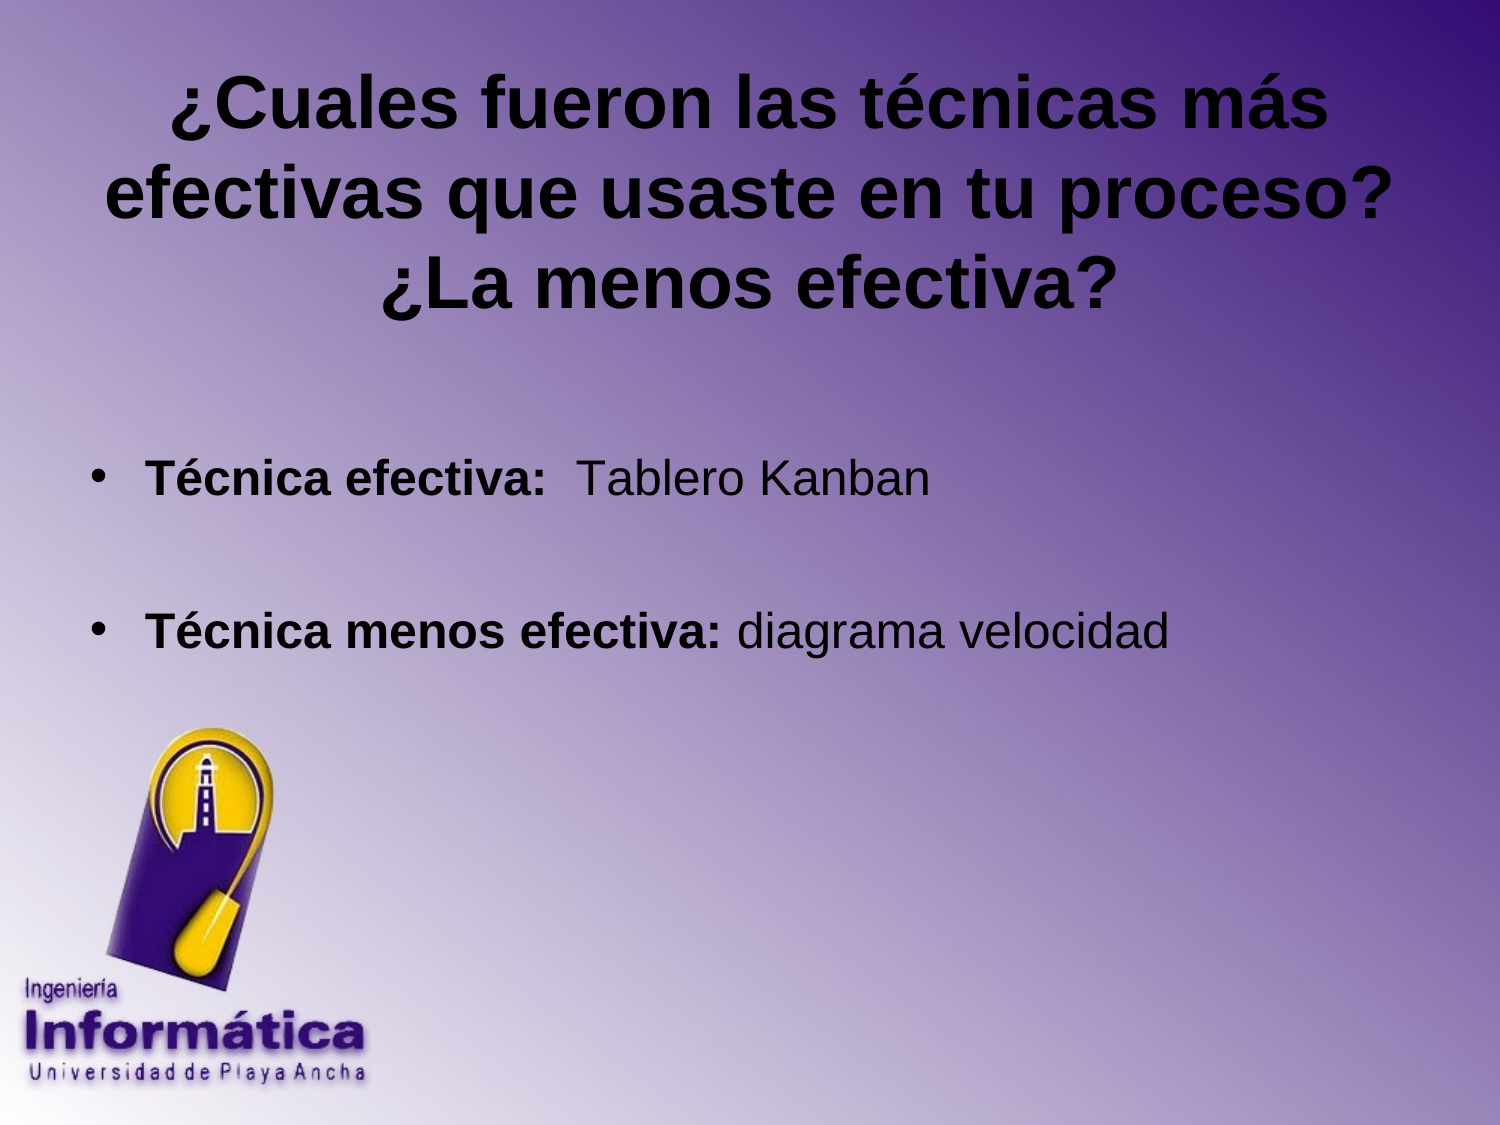

# ¿Cuales fueron las técnicas más efectivas que usaste en tu proceso? ¿La menos efectiva?
Técnica efectiva: Tablero Kanban
Técnica menos efectiva: diagrama velocidad